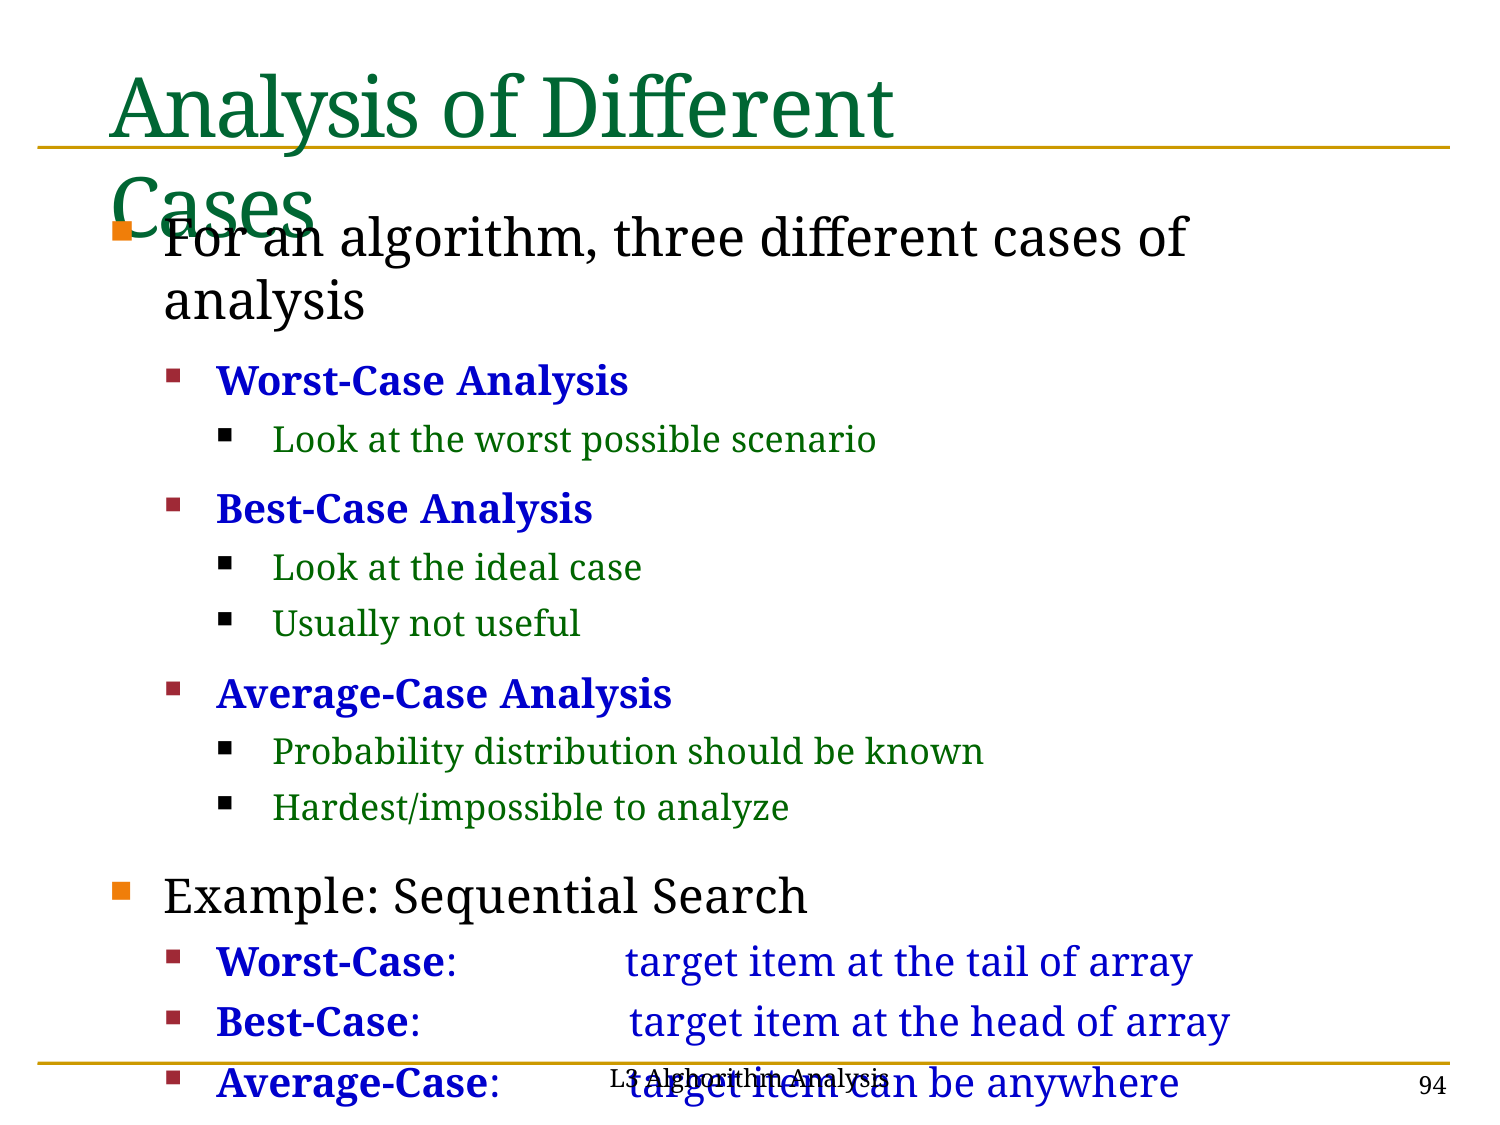

# Analysis of Different Cases
For an algorithm, three different cases of analysis
Worst-Case Analysis
Look at the worst possible scenario
Best-Case Analysis
Look at the ideal case
Usually not useful
Average-Case Analysis
Probability distribution should be known
Hardest/impossible to analyze
Example: Sequential Search
Worst-Case:	 target item at the tail of array
Best-Case:	 target item at the head of array
Average-Case:	target item can be anywhere
L3 Alghorithm Analysis